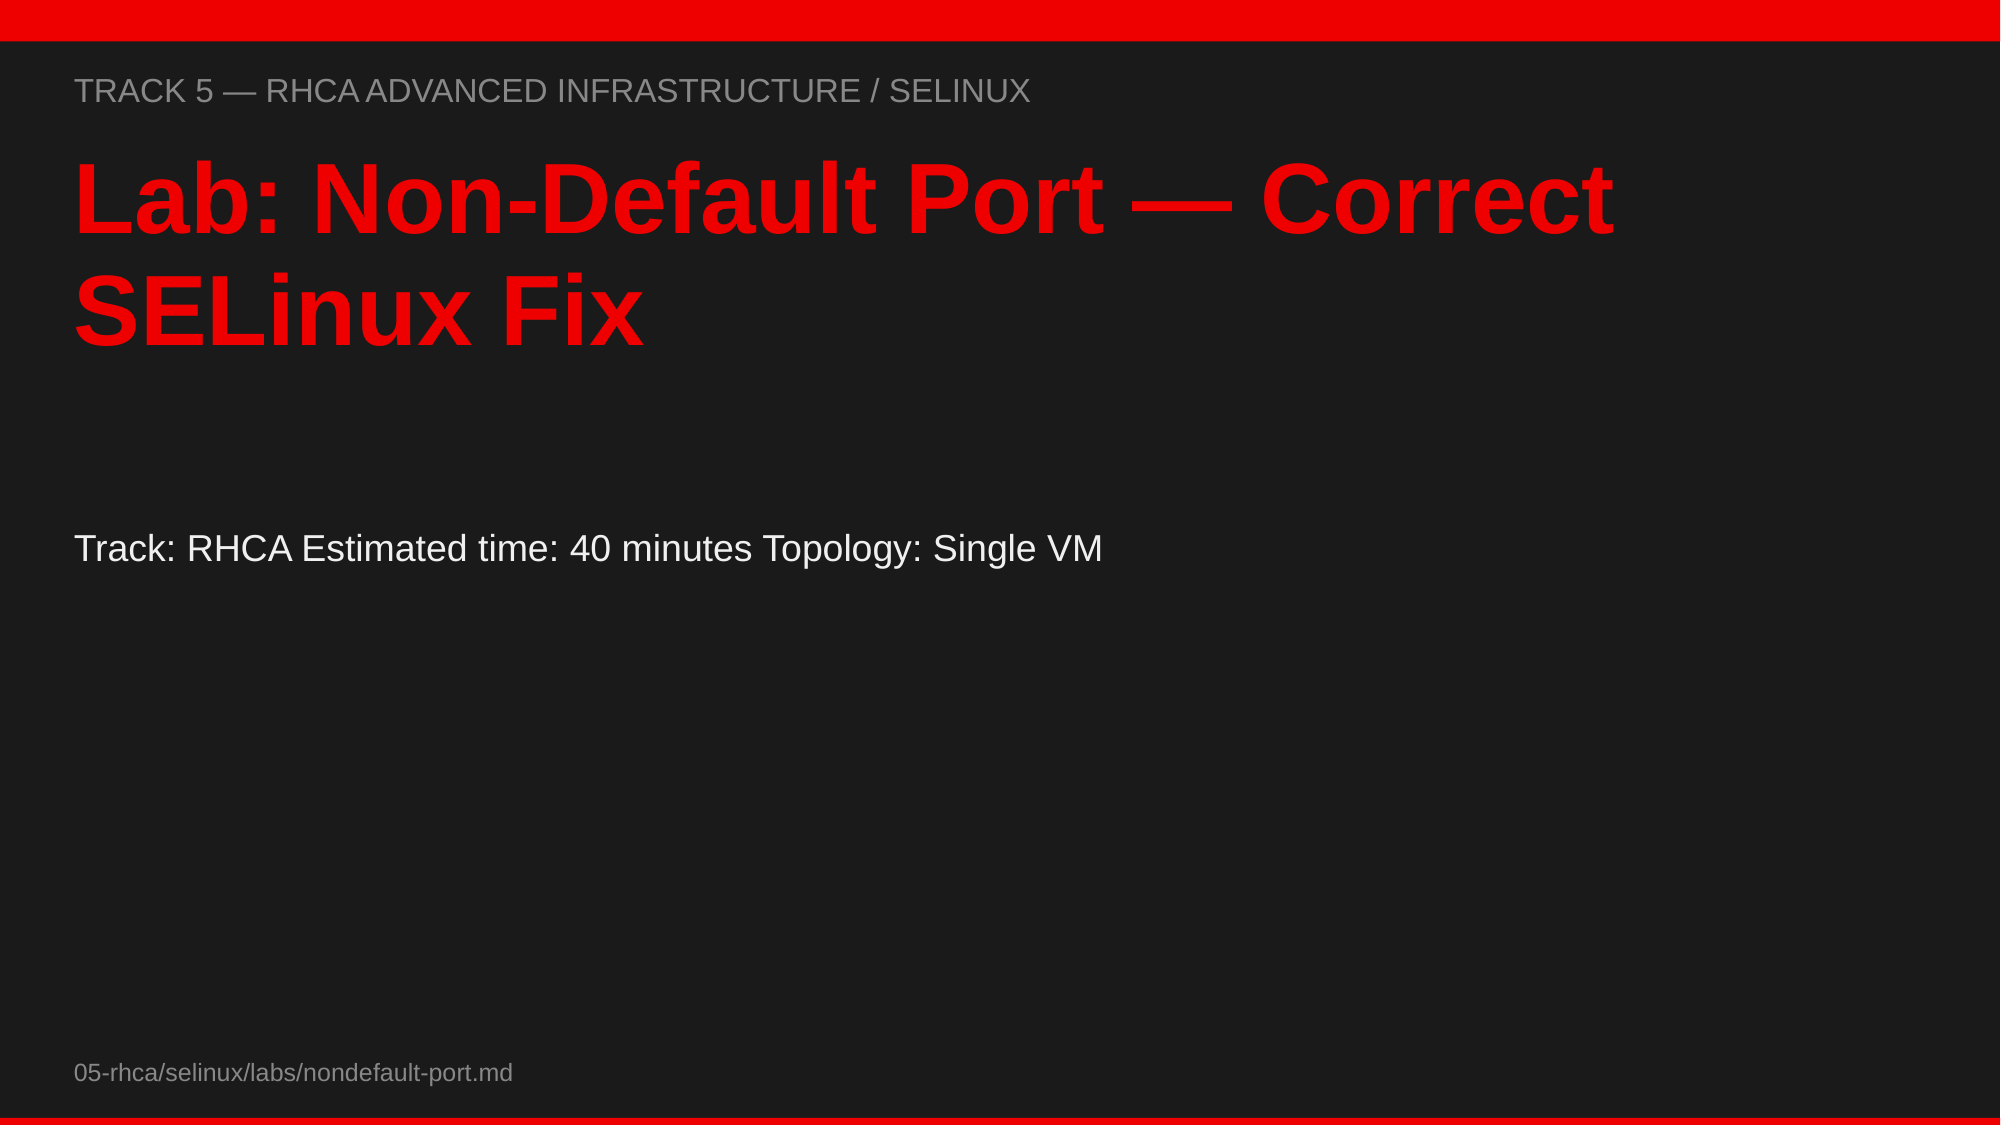

TRACK 5 — RHCA ADVANCED INFRASTRUCTURE / SELINUX
Lab: Non-Default Port — Correct SELinux Fix
Track: RHCA Estimated time: 40 minutes Topology: Single VM
05-rhca/selinux/labs/nondefault-port.md